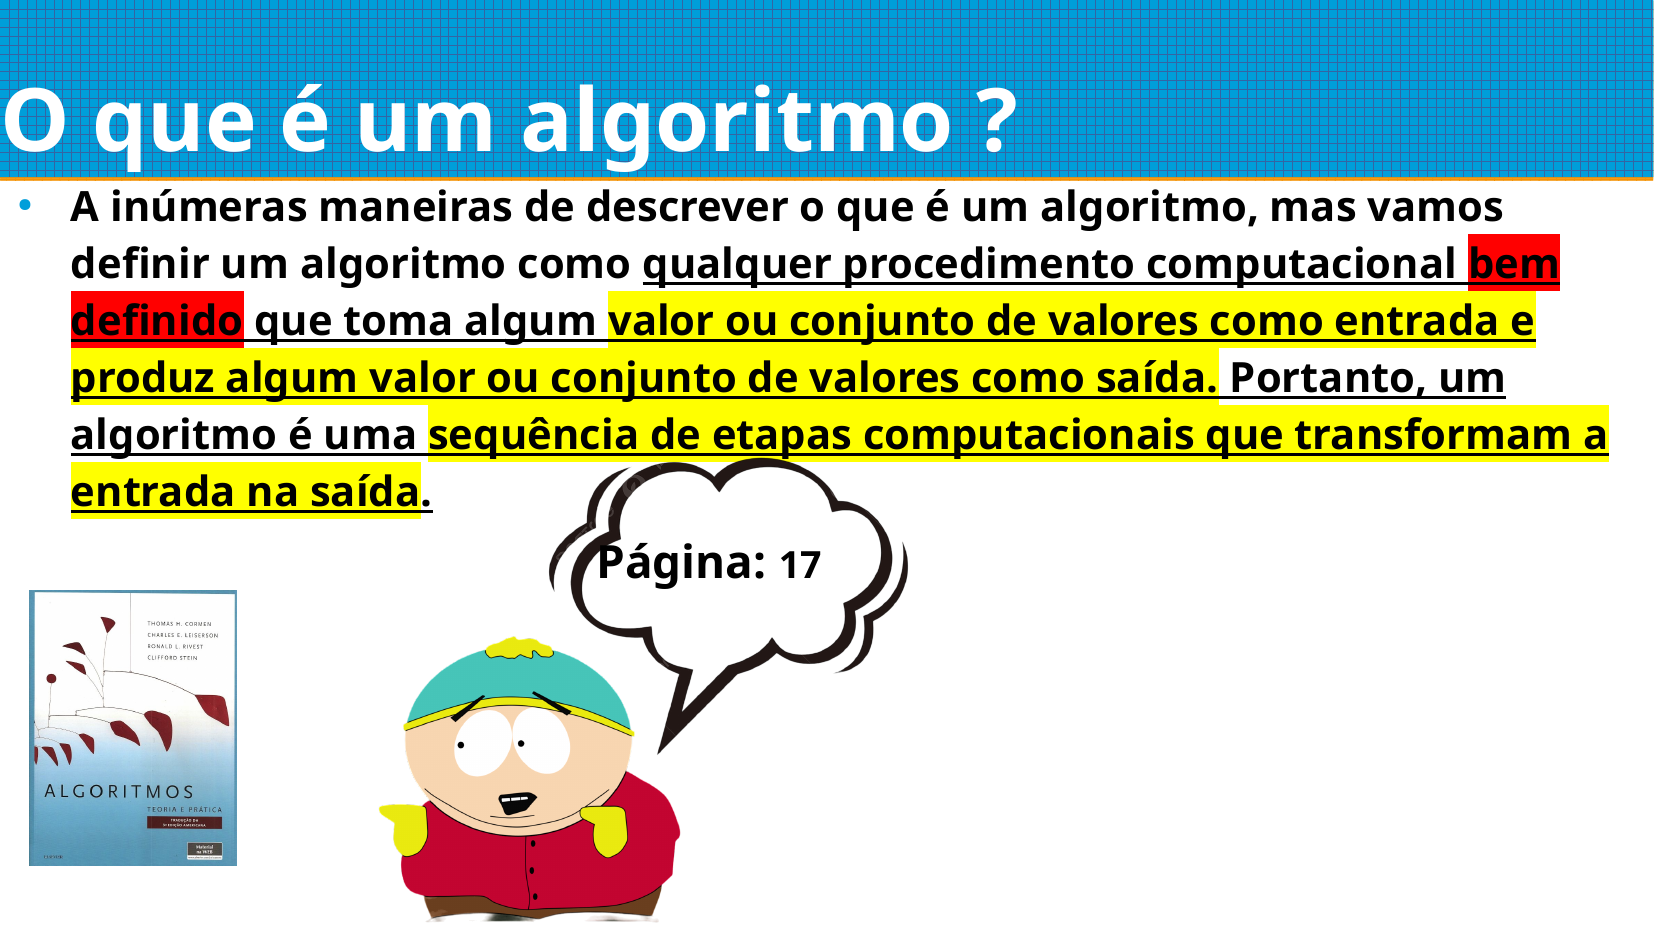

# O que é um algoritmo ?
A inúmeras maneiras de descrever o que é um algoritmo, mas vamos definir um algoritmo como qualquer procedimento computacional bem definido que toma algum valor ou conjunto de valores como entrada e produz algum valor ou conjunto de valores como saída. Portanto, um algoritmo é uma sequência de etapas computacionais que transformam a entrada na saída.
Página: 17